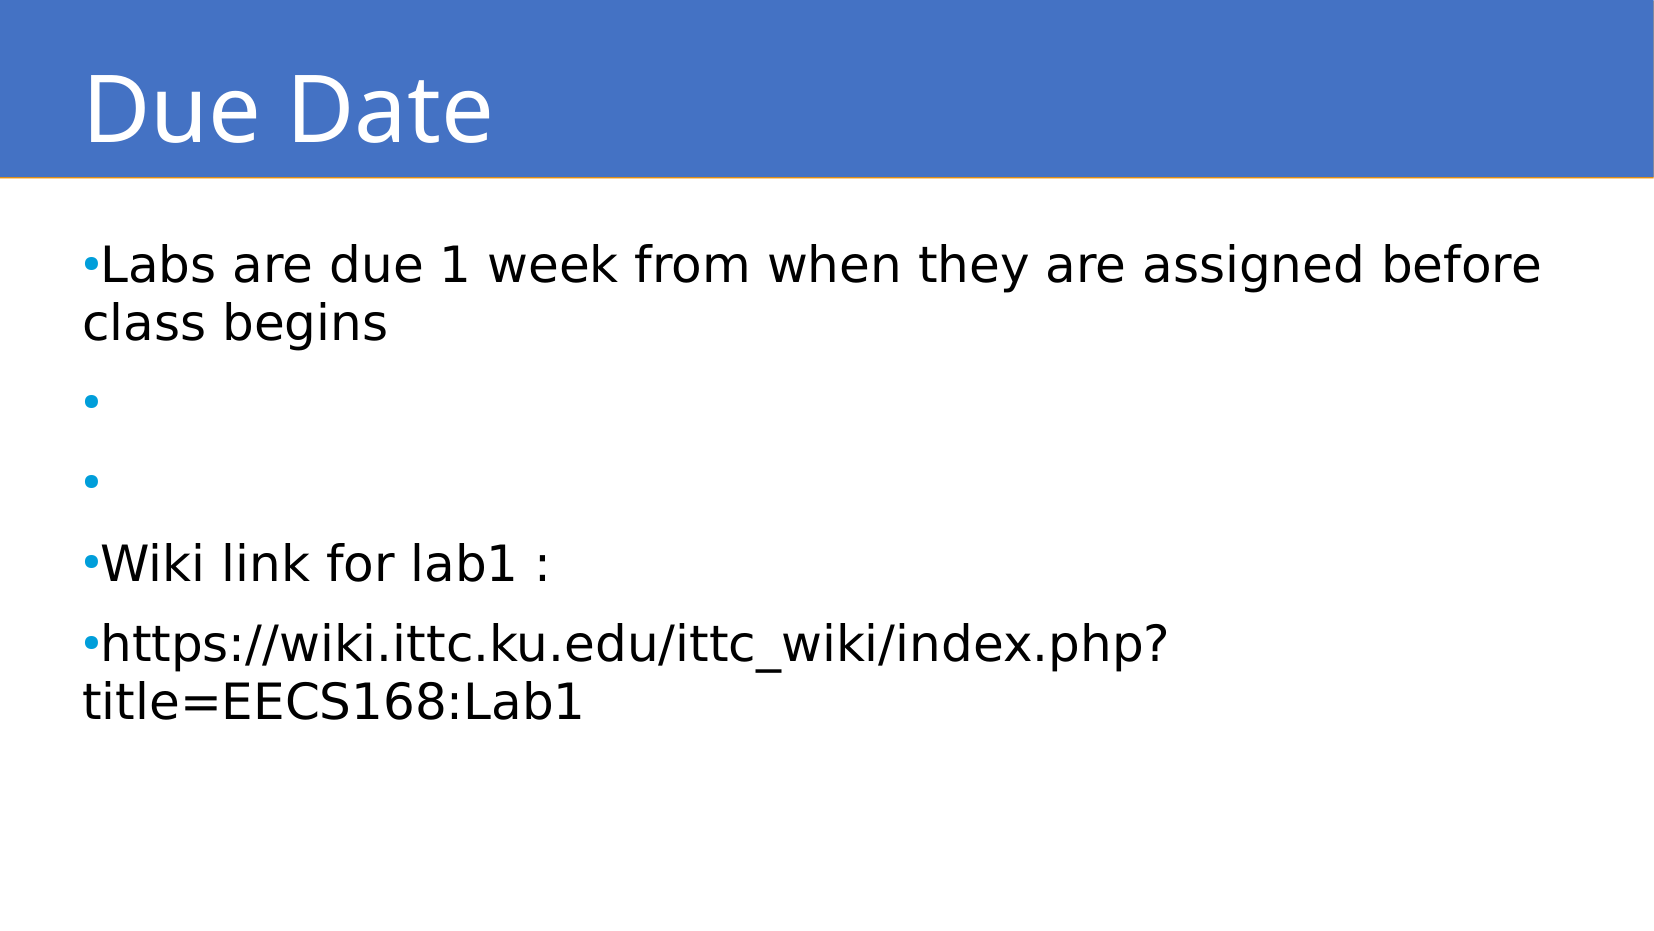

# Due Date
Labs are due 1 week from when they are assigned before class begins
Wiki link for lab1 :
https://wiki.ittc.ku.edu/ittc_wiki/index.php?title=EECS168:Lab1